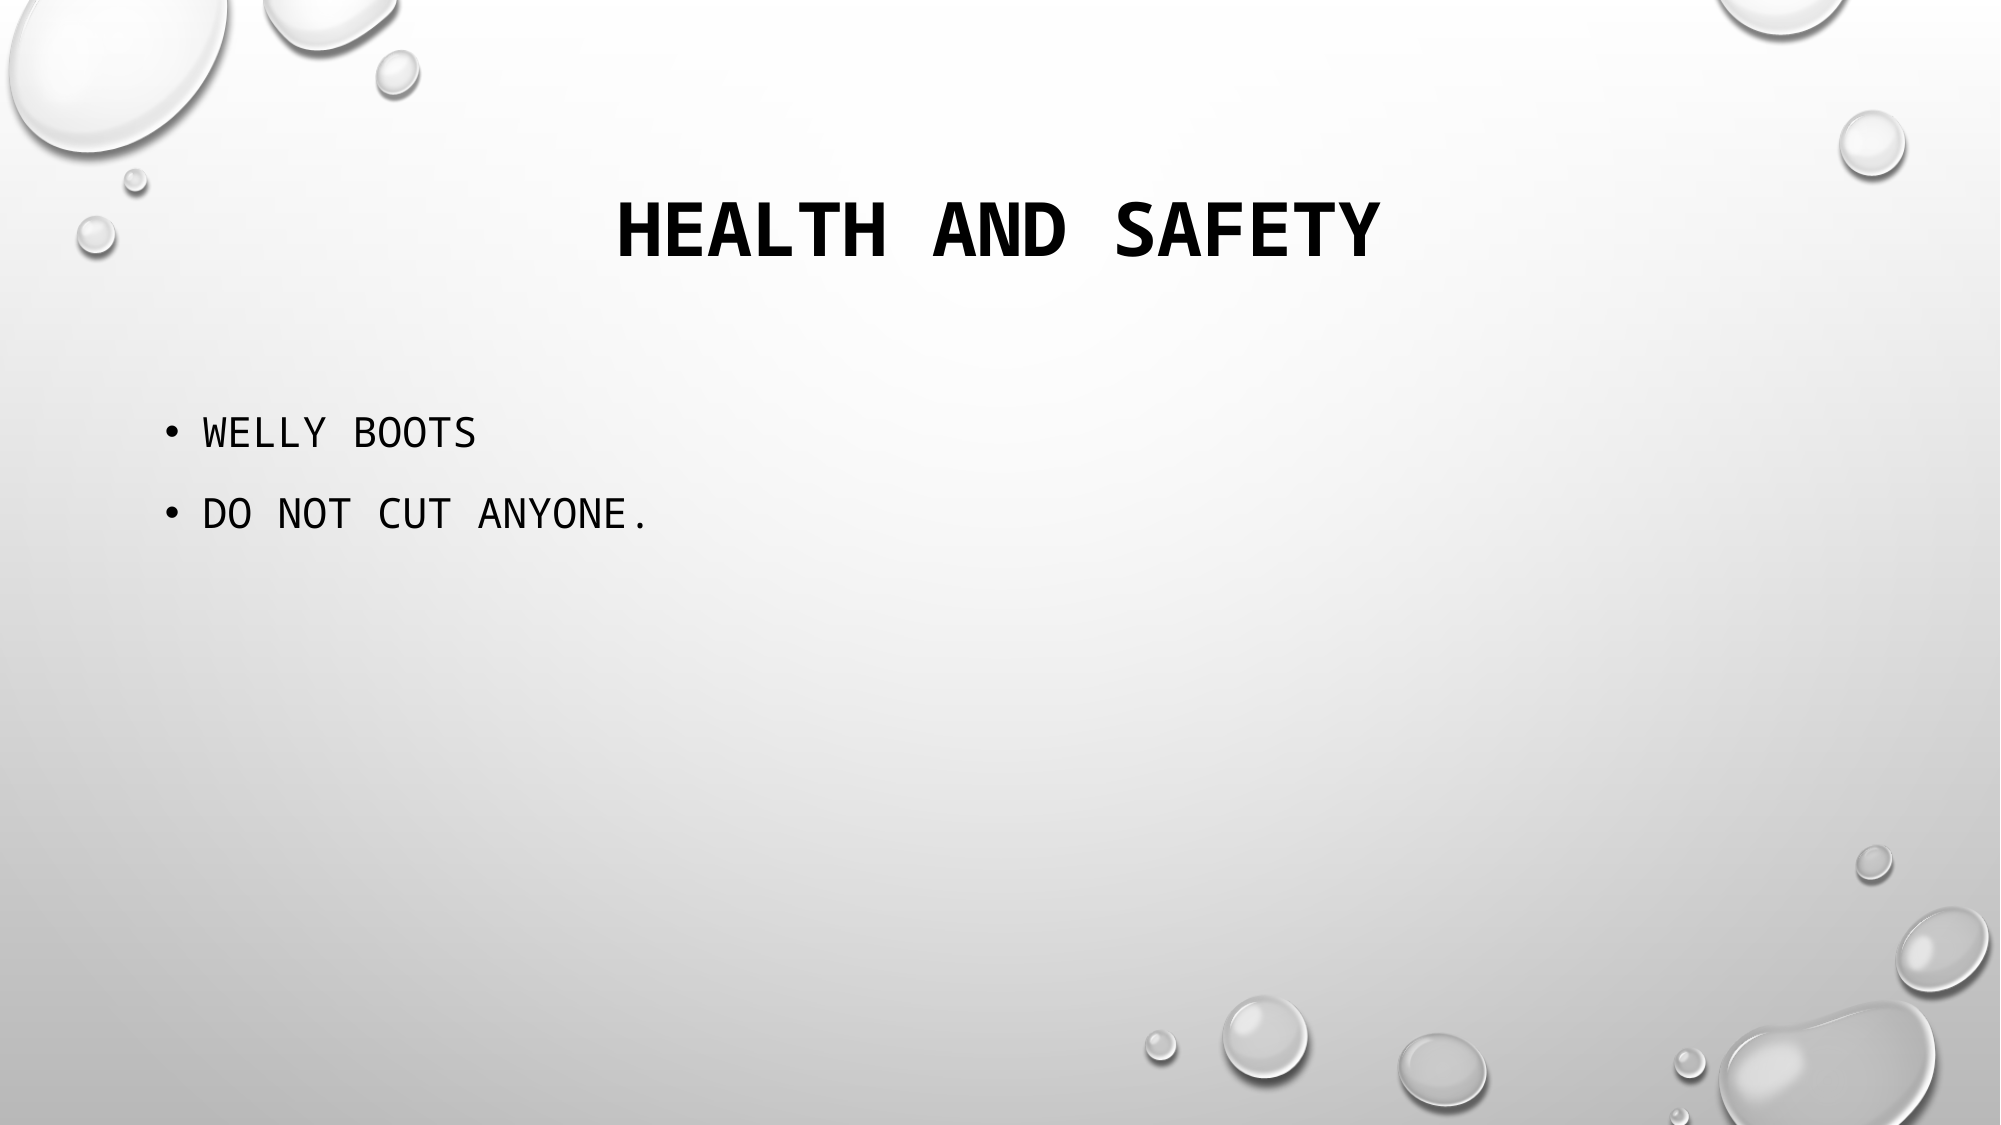

# Health and Safety
welly boots
DO NOT cut anyone.